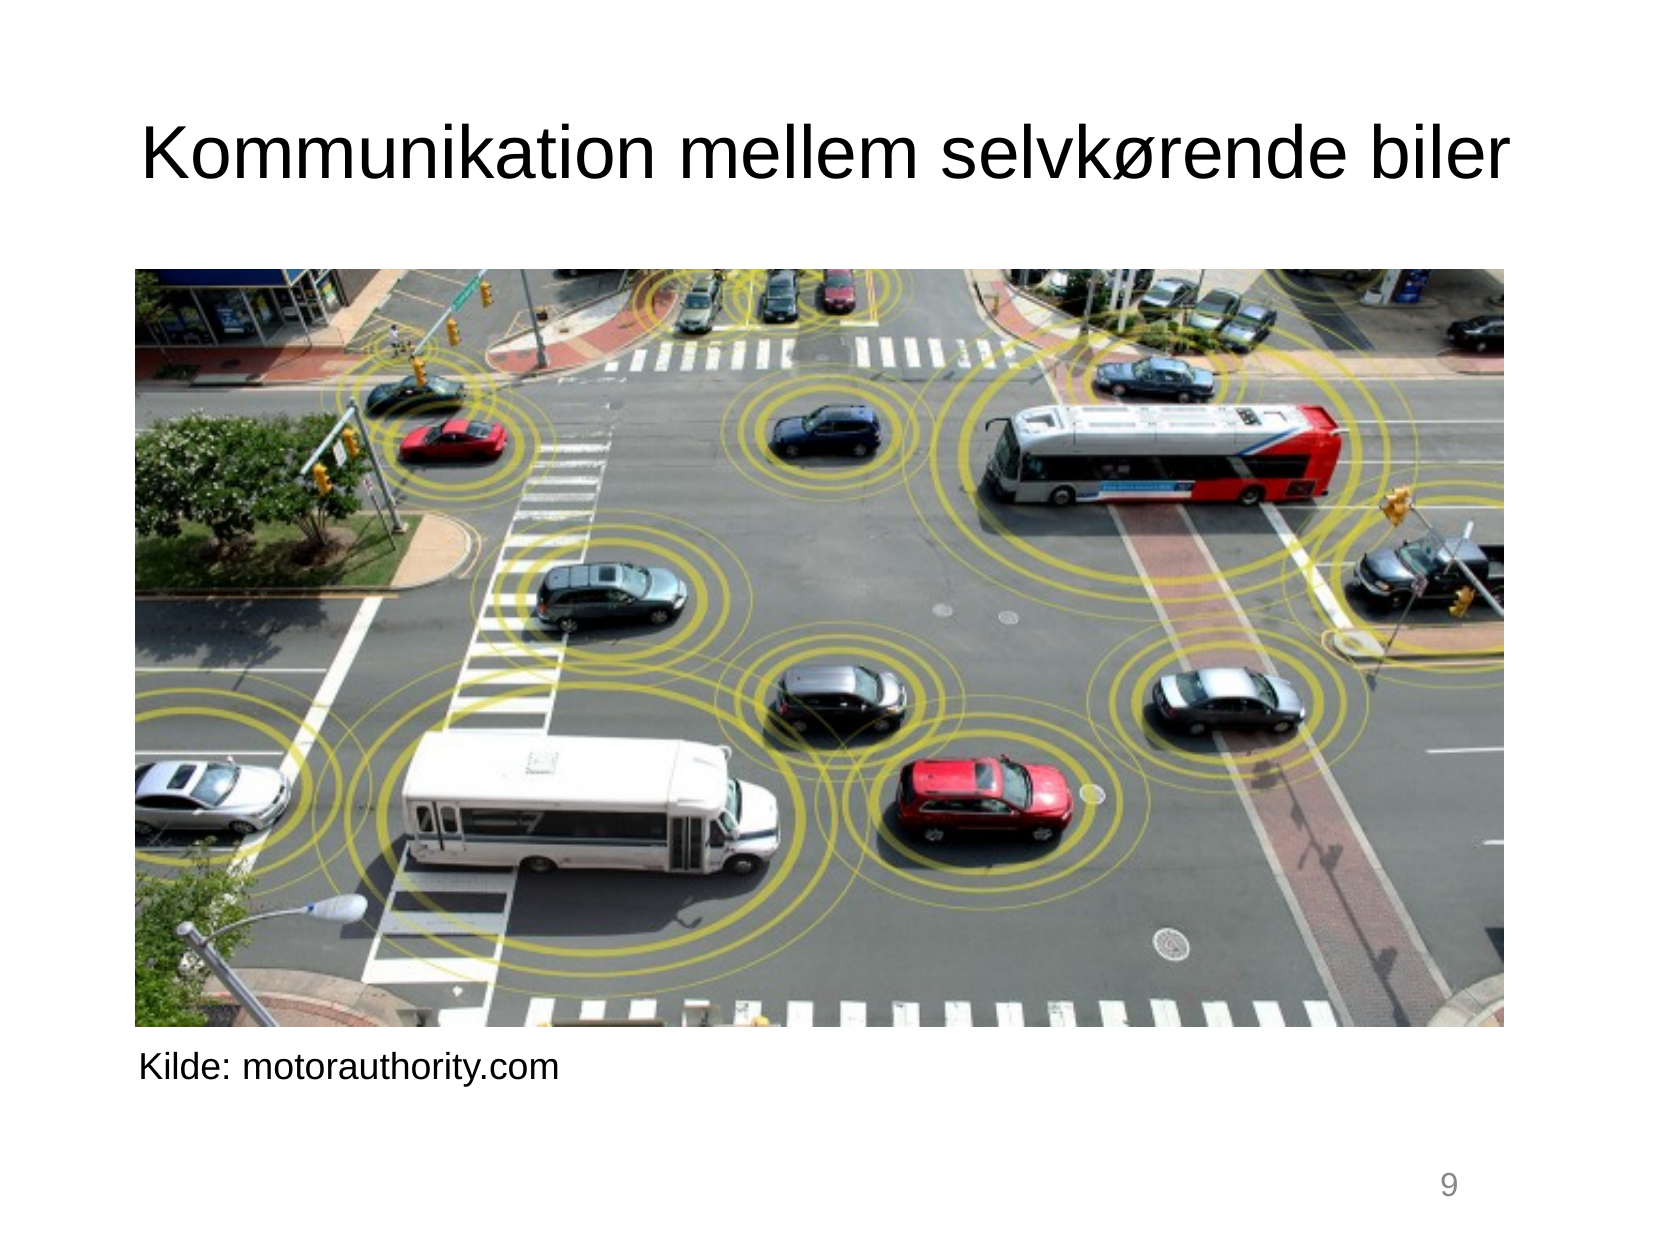

# Kommunikation mellem selvkørende biler
Kilde: motorauthority.com